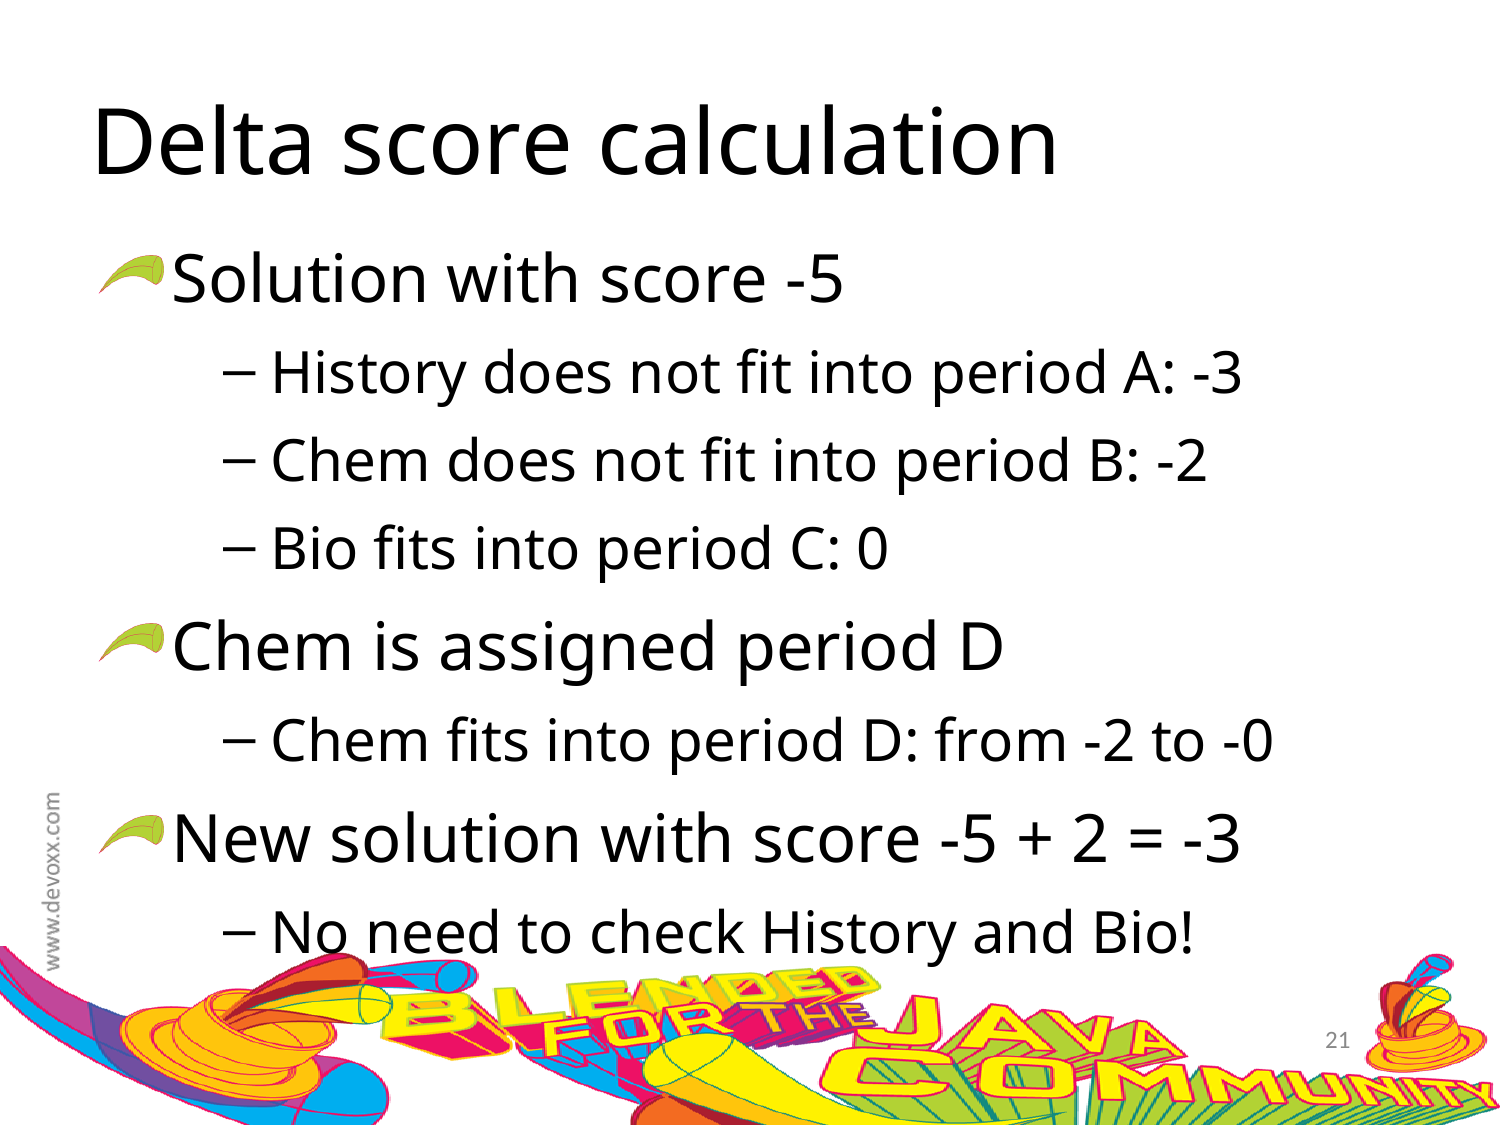

# Delta score calculation
Solution with score -5
History does not fit into period A: -3
Chem does not fit into period B: -2
Bio fits into period C: 0
Chem is assigned period D
Chem fits into period D: from -2 to -0
New solution with score -5 + 2 = -3
No need to check History and Bio!
21